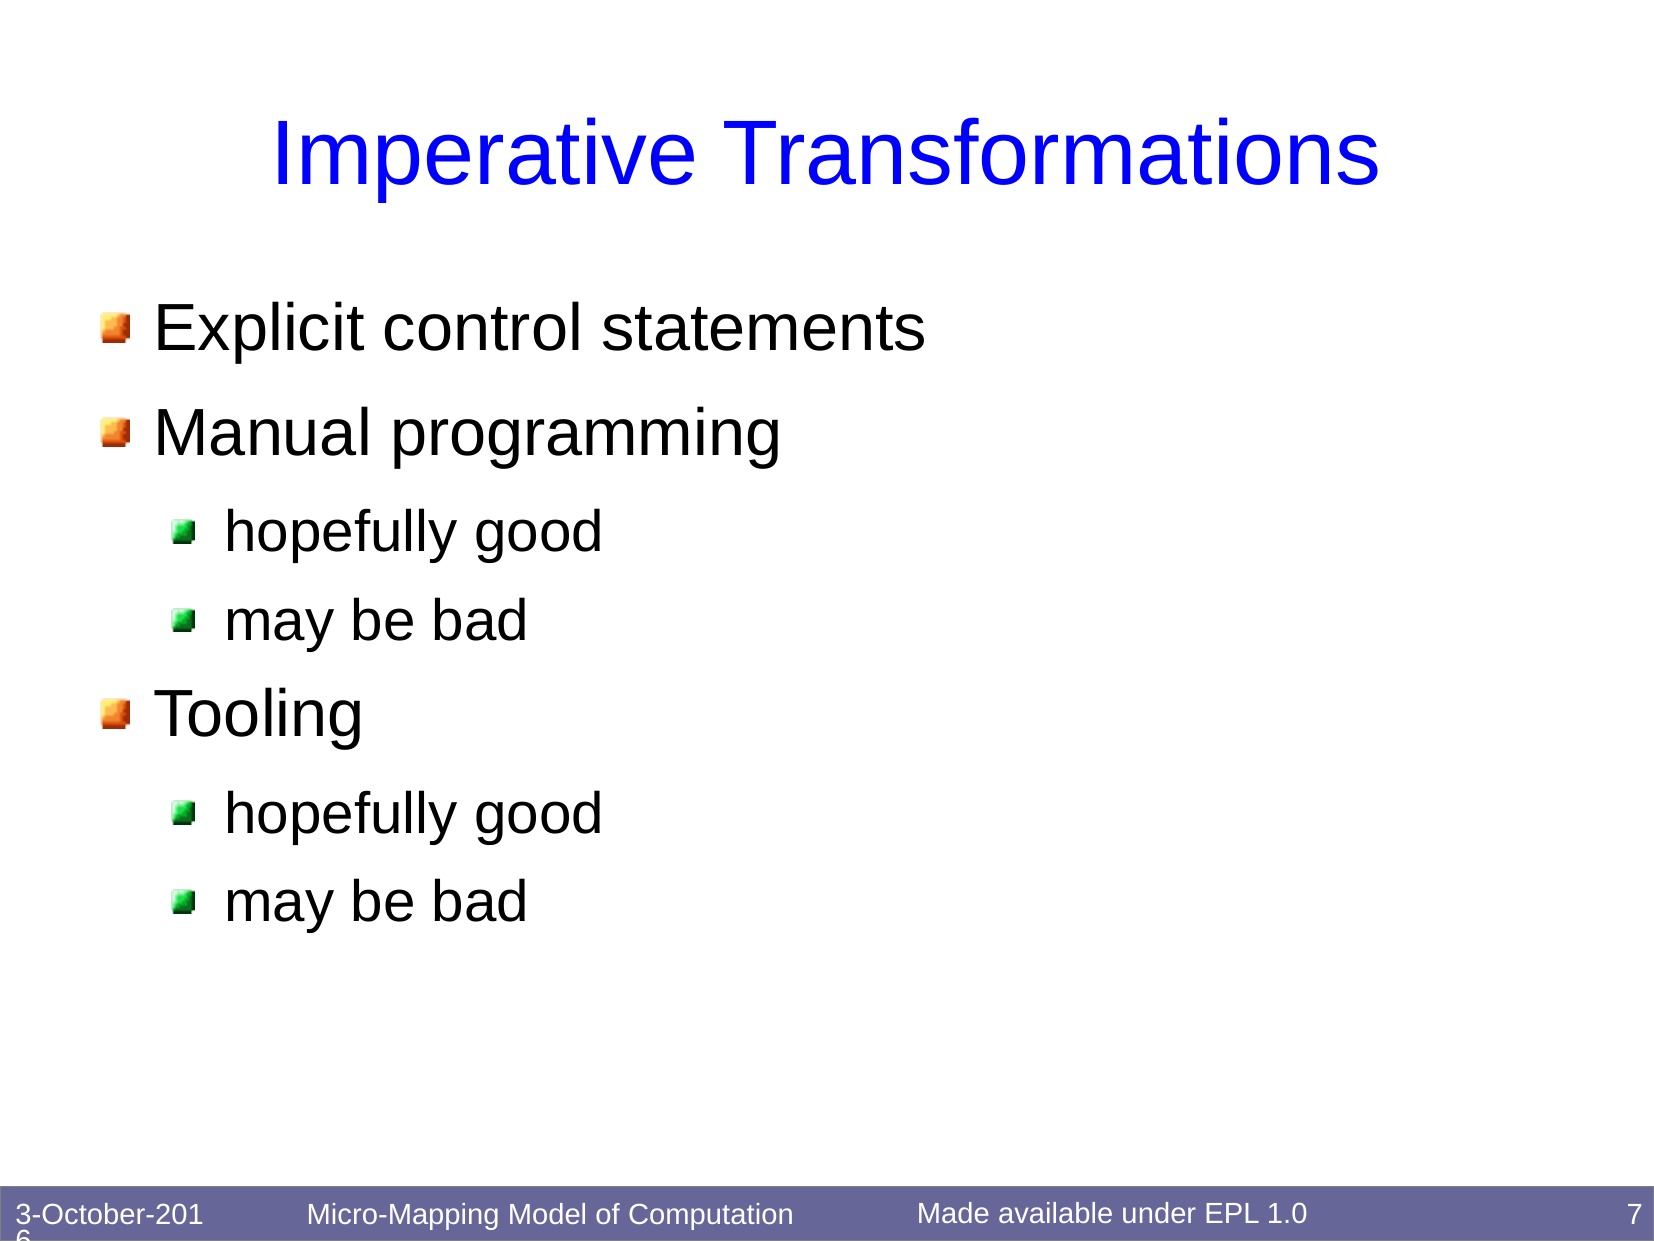

# Imperative Transformations
Explicit control statements
Manual programming
hopefully good
may be bad
Tooling
hopefully good
may be bad
3-October-2016
Micro-Mapping Model of Computation
7